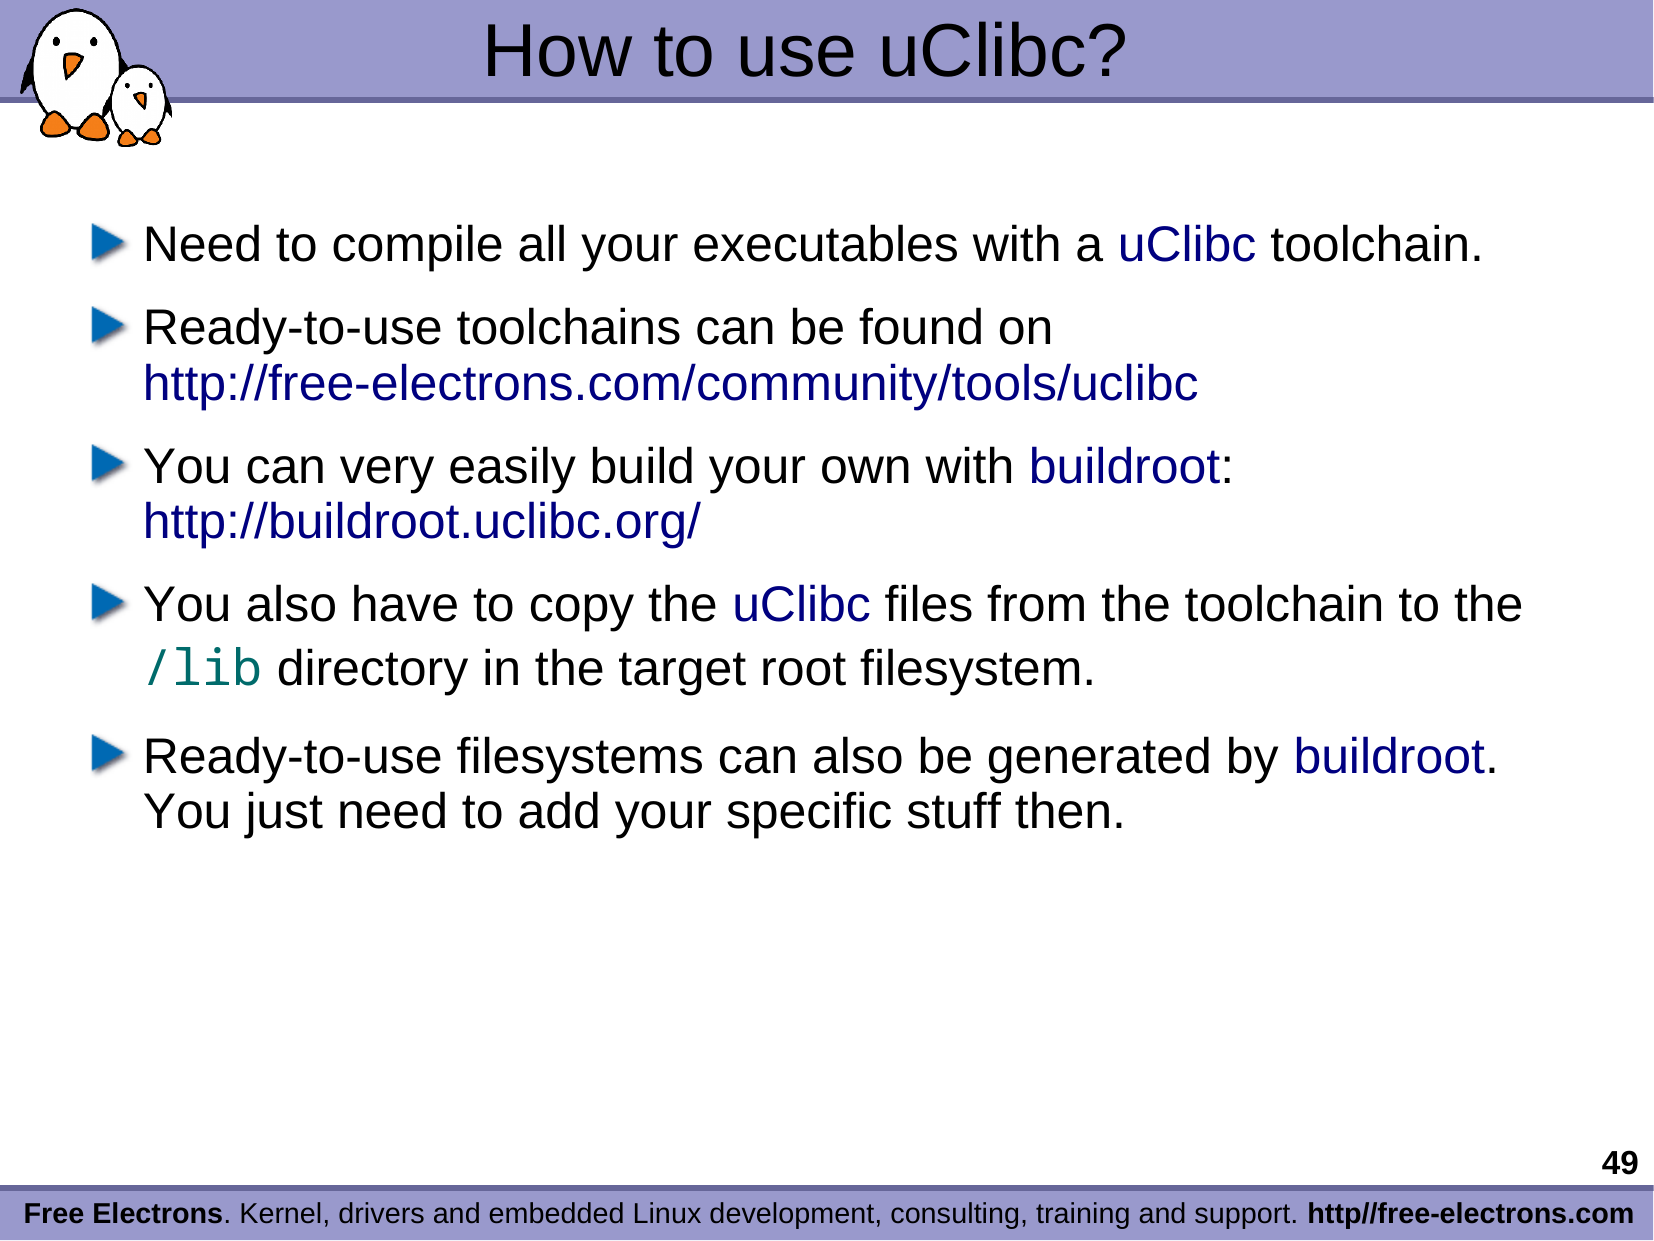

# How to use uClibc?
Need to compile all your executables with a uClibc toolchain.
Ready-to-use toolchains can be found on
http://free-electrons.com/community/tools/uclibc
You can very easily build your own with buildroot:
http://buildroot.uclibc.org/
You also have to copy the uClibc files from the toolchain to the /lib directory in the target root filesystem.
Ready-to-use filesystems can also be generated by buildroot.
You just need to add your specific stuff then.